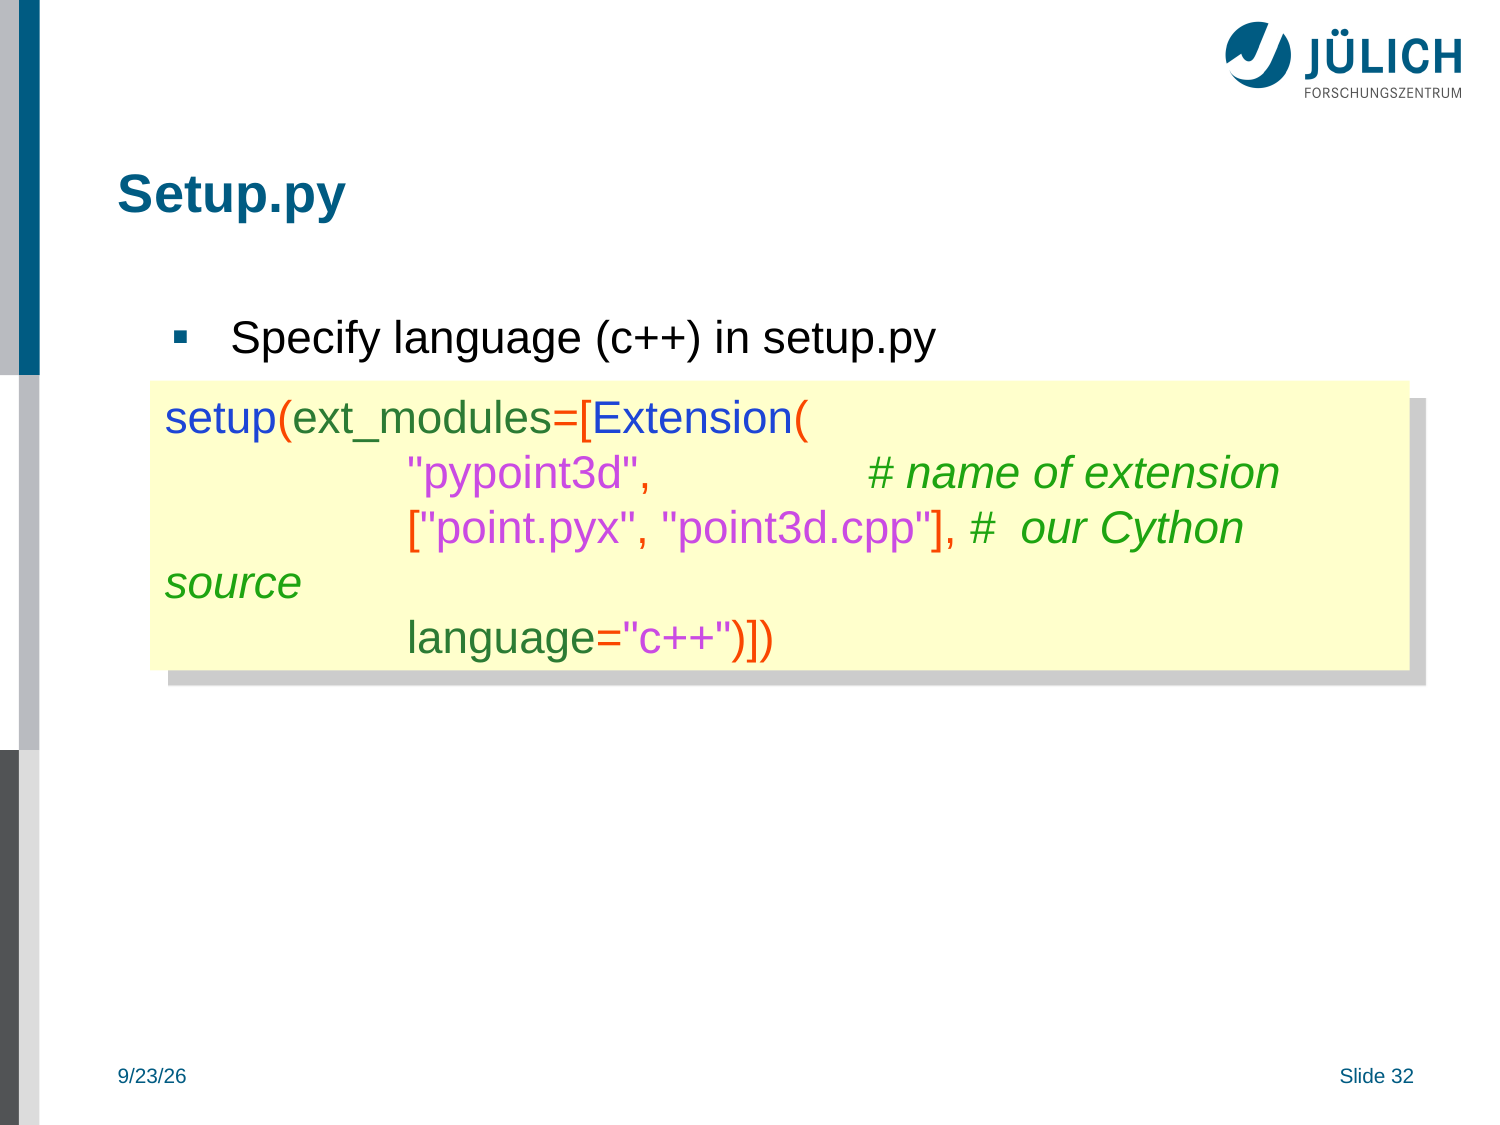

# Setup.py
Specify language (c++) in setup.py
setup(ext_modules=[Extension(
 "pypoint3d", # name of extension
 ["point.pyx", "point3d.cpp"], # our Cython source
 language="c++")])